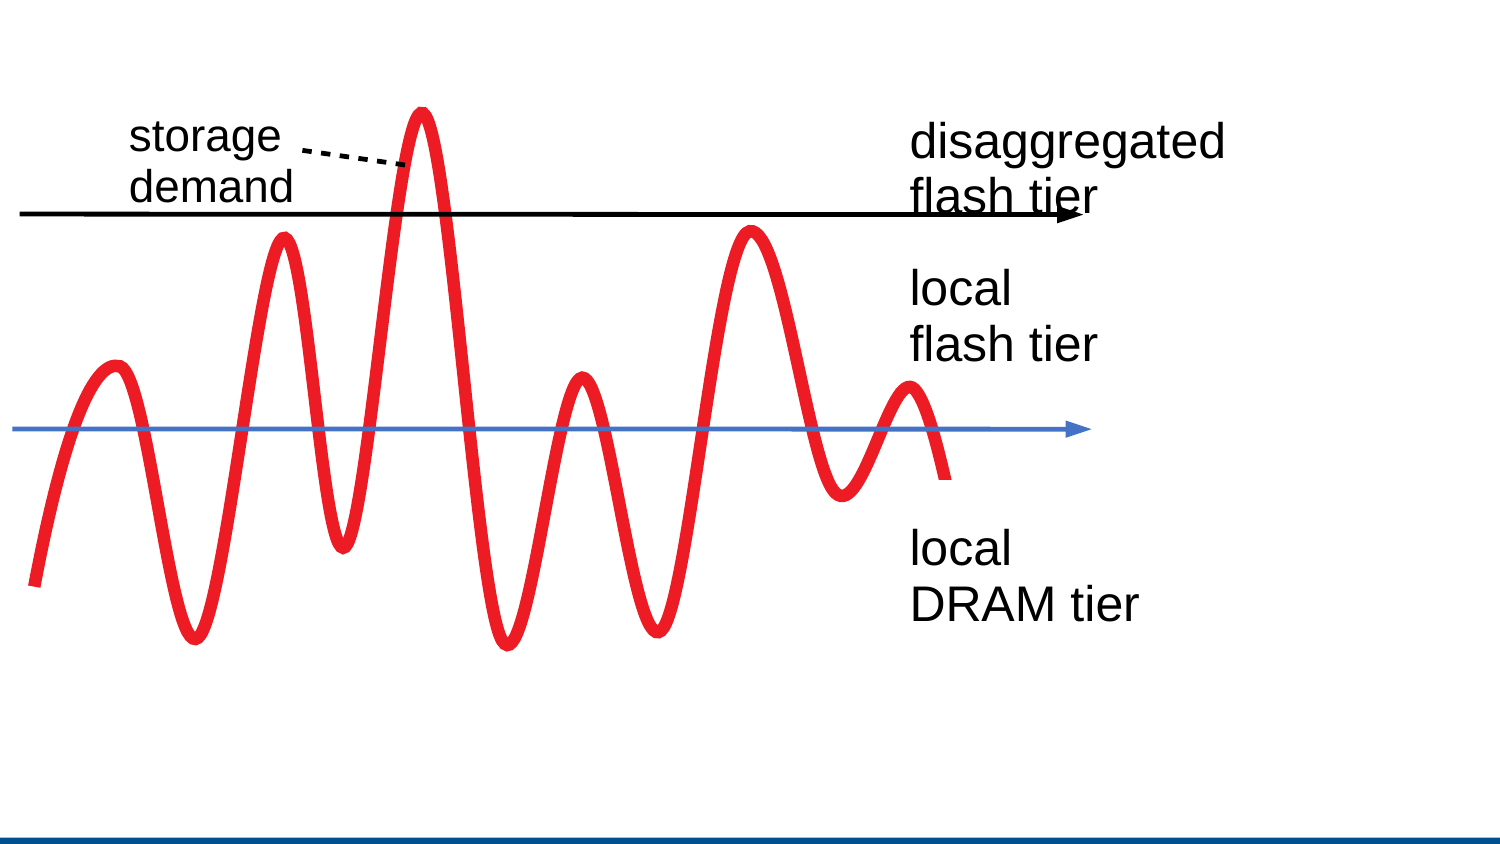

storage
demand
disaggregated
flash tier
local
flash tier
local
DRAM tier